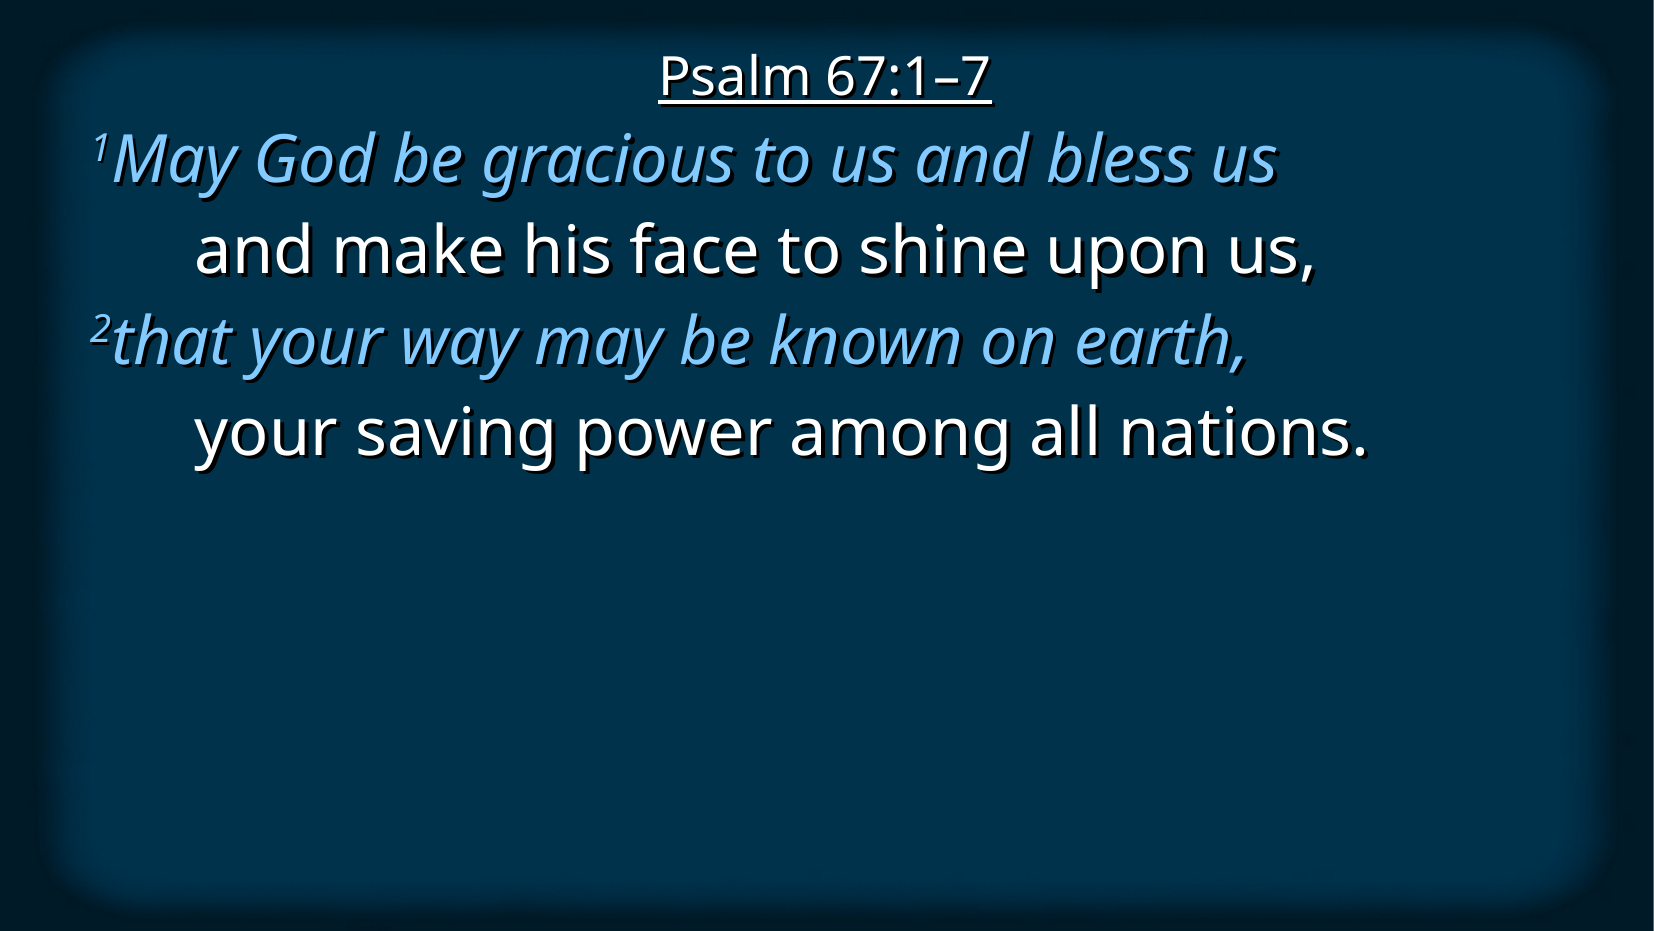

Psalm 67:1–7
1May God be gracious to us and bless us
 and make his face to shine upon us,
2that your way may be known on earth,
 your saving power among all nations.